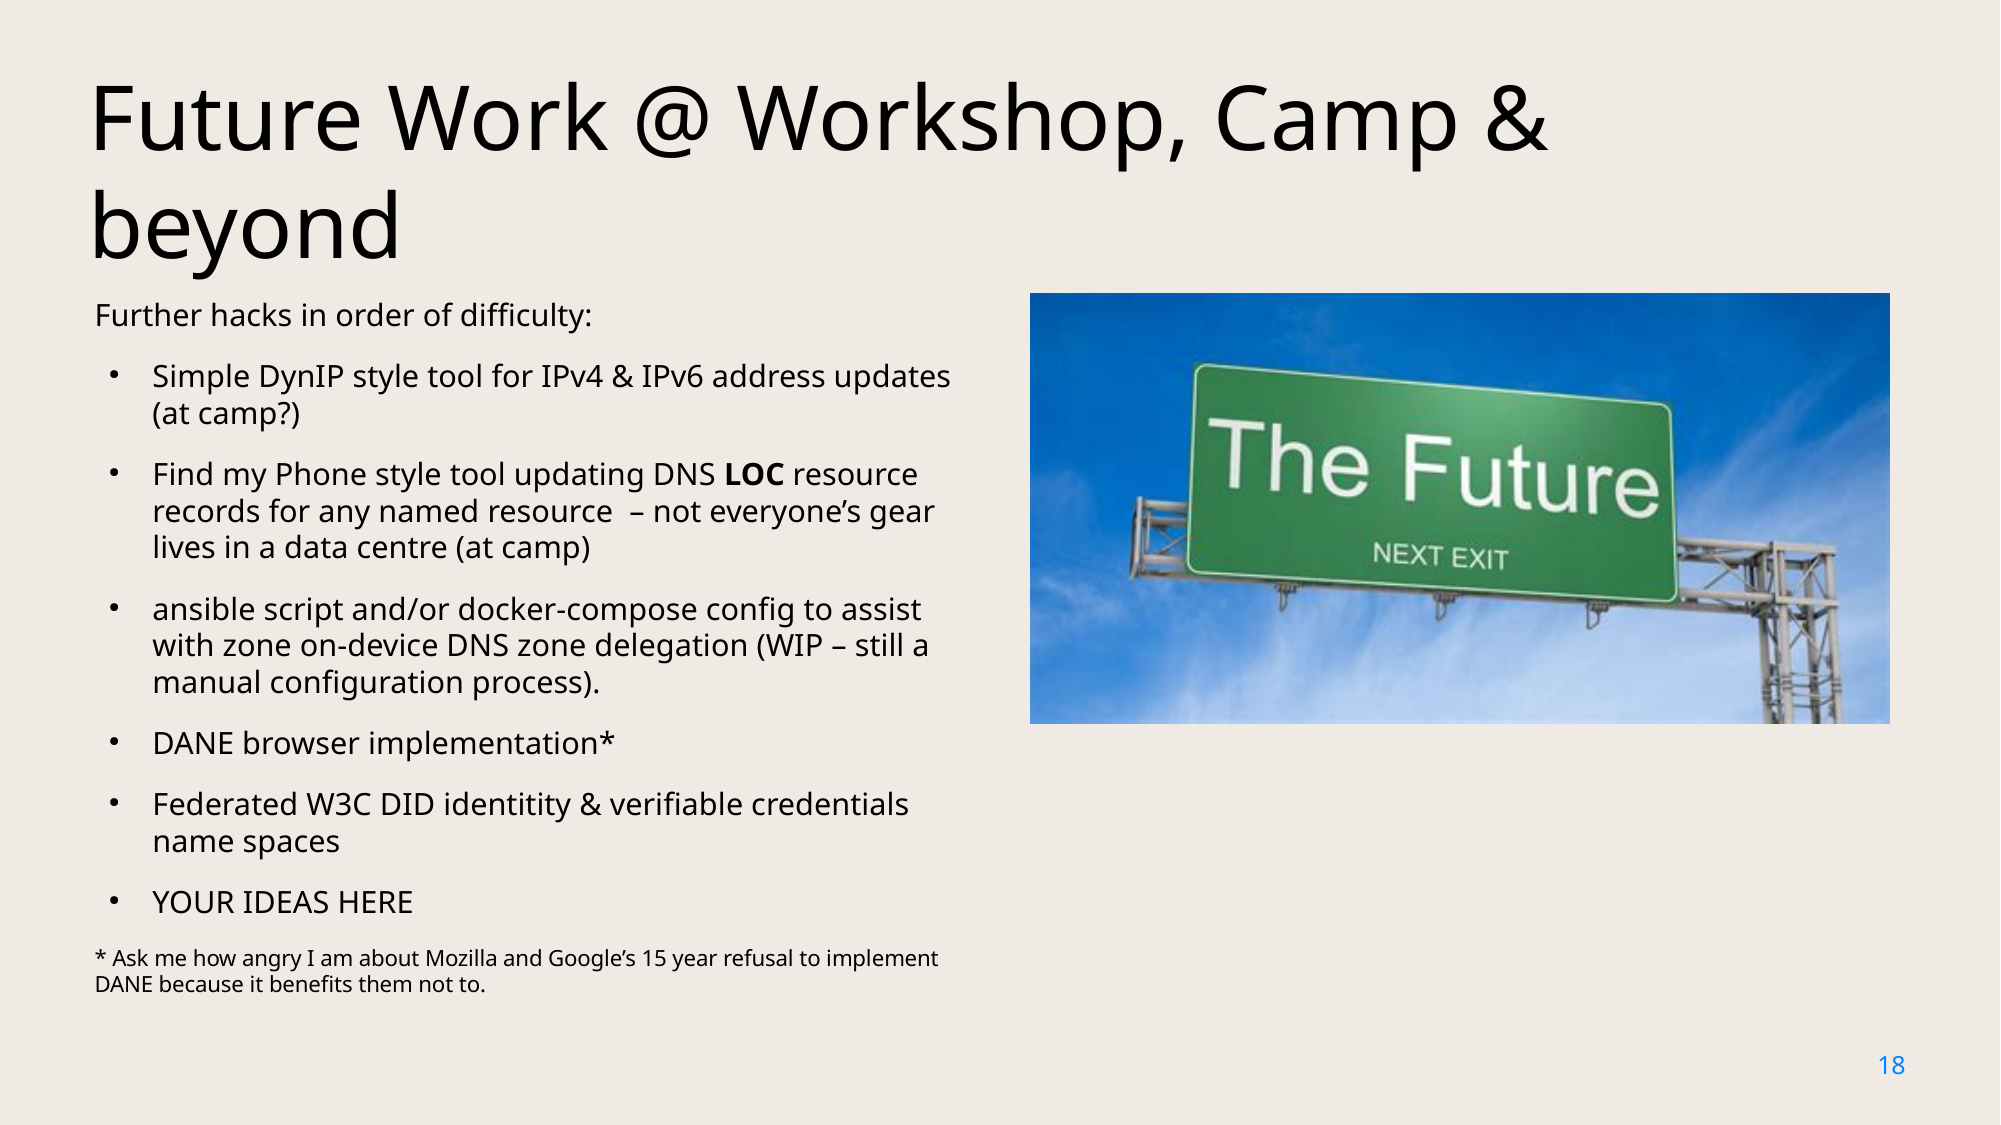

# Future Work @ Workshop, Camp & beyond
Further hacks in order of difficulty:
Simple DynIP style tool for IPv4 & IPv6 address updates (at camp?)
Find my Phone style tool updating DNS LOC resource records for any named resource – not everyone’s gear lives in a data centre (at camp)
ansible script and/or docker-compose config to assist with zone on-device DNS zone delegation (WIP – still a manual configuration process).
DANE browser implementation*
Federated W3C DID identitity & verifiable credentials name spaces
YOUR IDEAS HERE
* Ask me how angry I am about Mozilla and Google’s 15 year refusal to implement DANE because it benefits them not to.